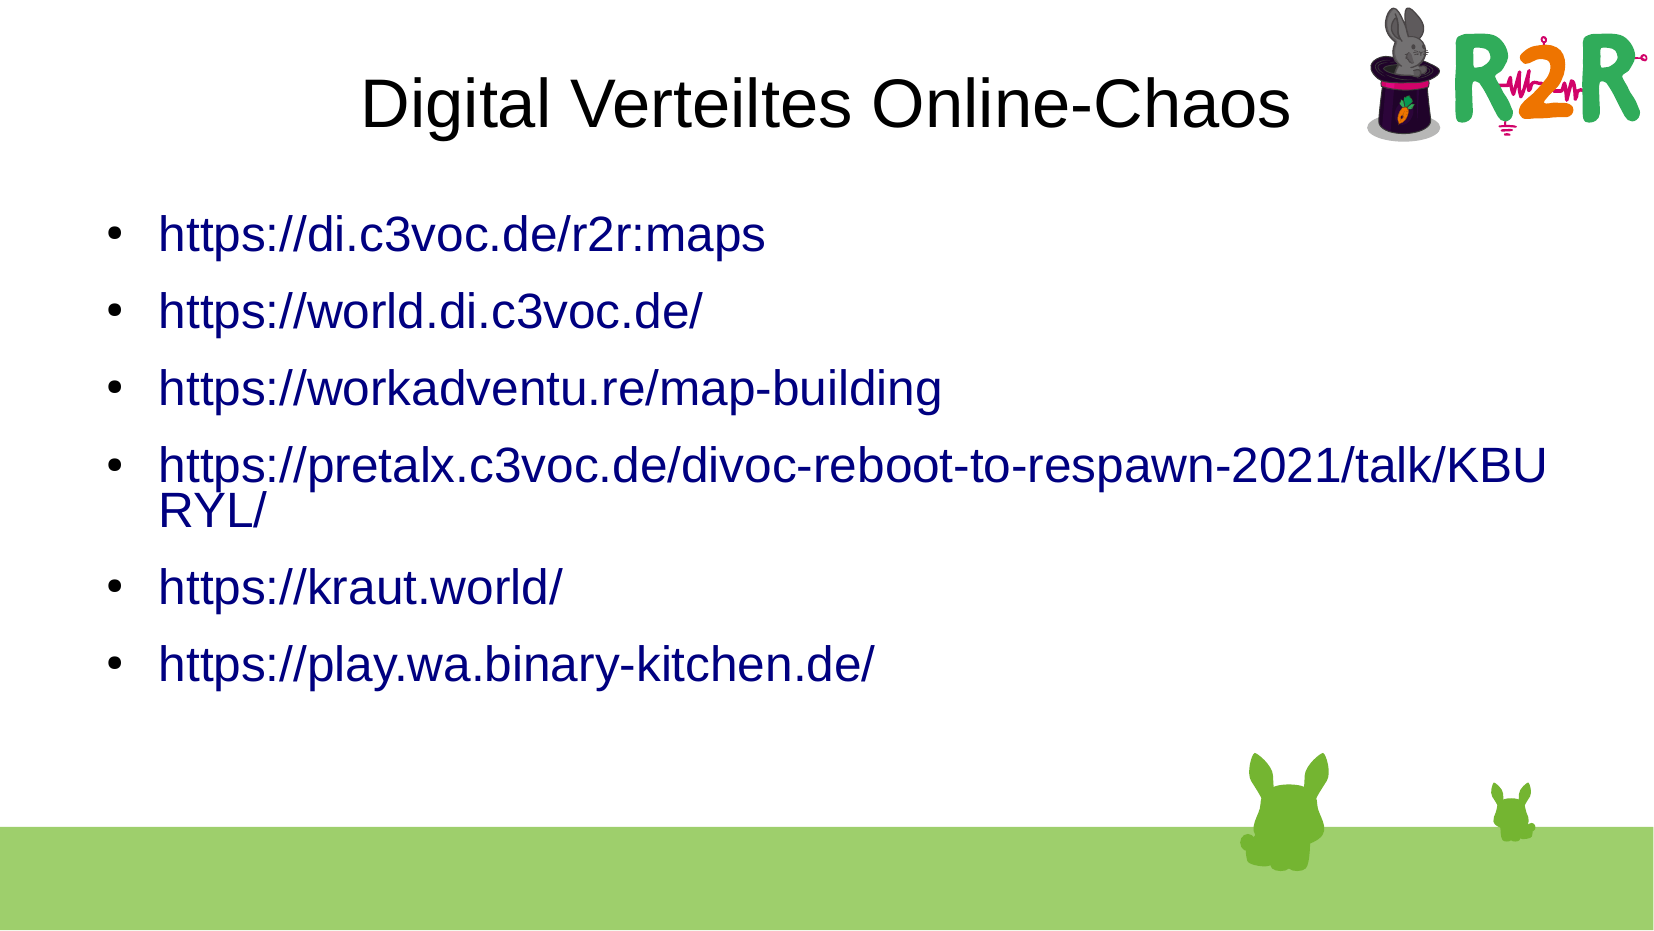

# Digital Verteiltes Online-Chaos
https://di.c3voc.de/r2r:maps
https://world.di.c3voc.de/
https://workadventu.re/map-building
https://pretalx.c3voc.de/divoc-reboot-to-respawn-2021/talk/KBURYL/
https://kraut.world/
https://play.wa.binary-kitchen.de/